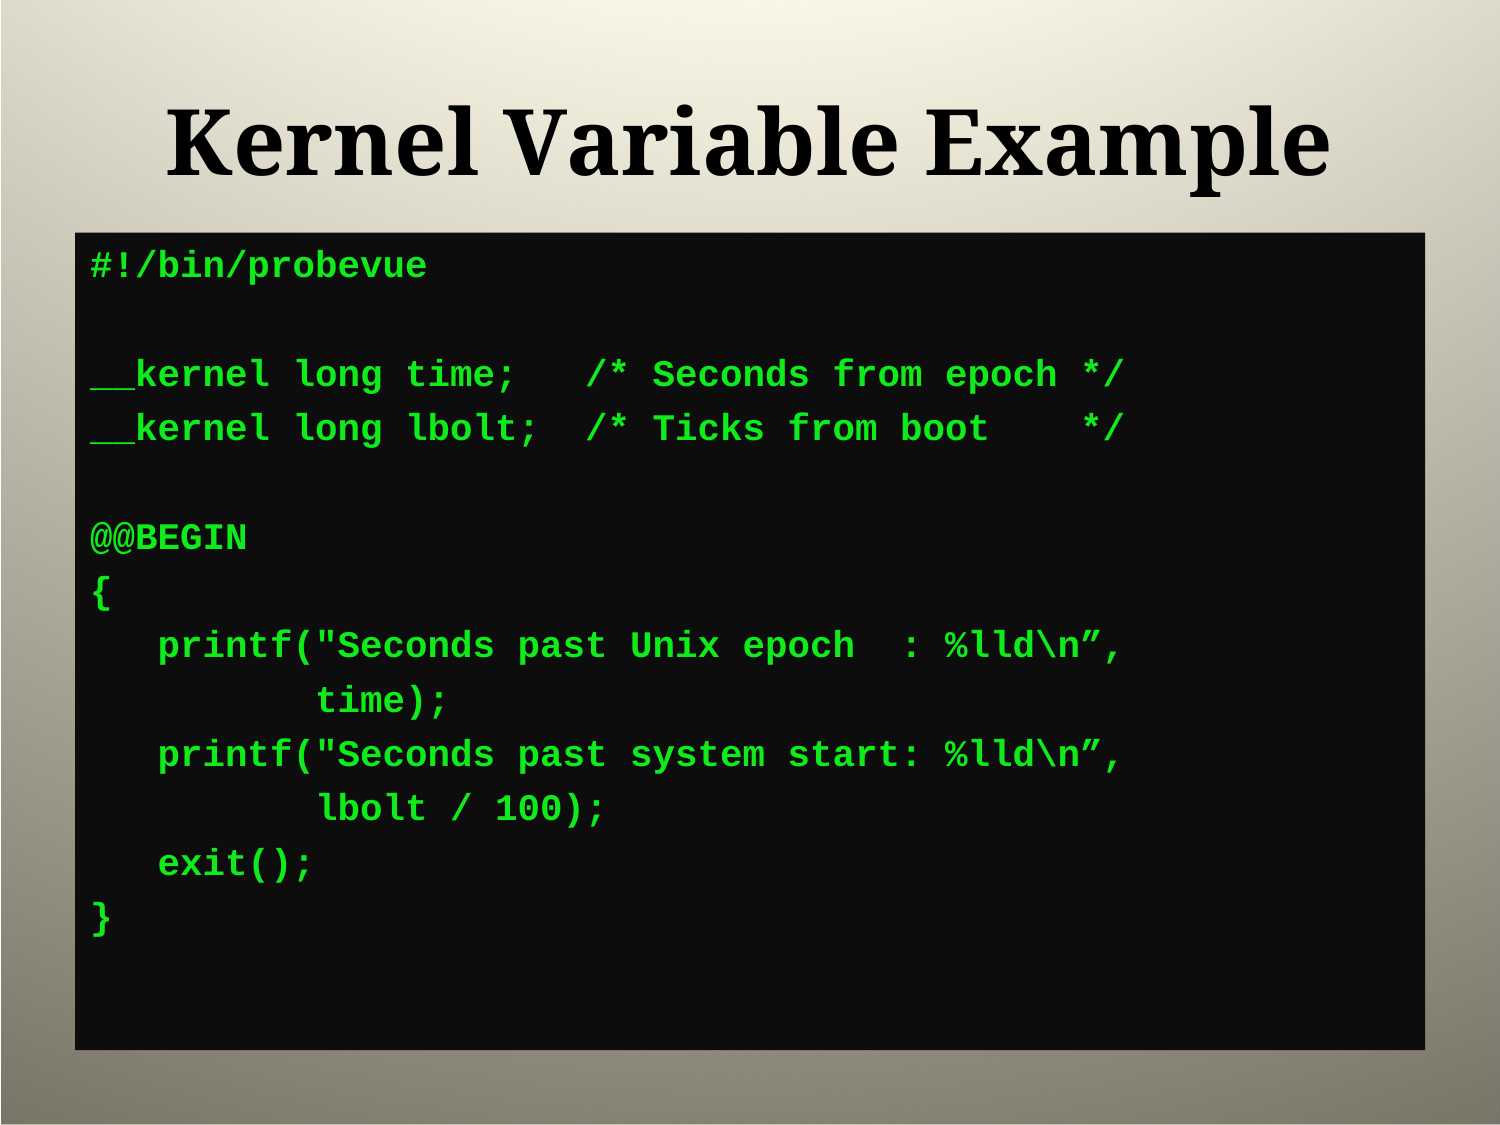

# Kernel Variable Example
#!/bin/probevue
__kernel long time; /* Seconds from epoch */
__kernel long lbolt; /* Ticks from boot */
@@BEGIN
{
 printf("Seconds past Unix epoch : %lld\n”,
 time);
 printf("Seconds past system start: %lld\n”,
 lbolt / 100);
 exit();
}